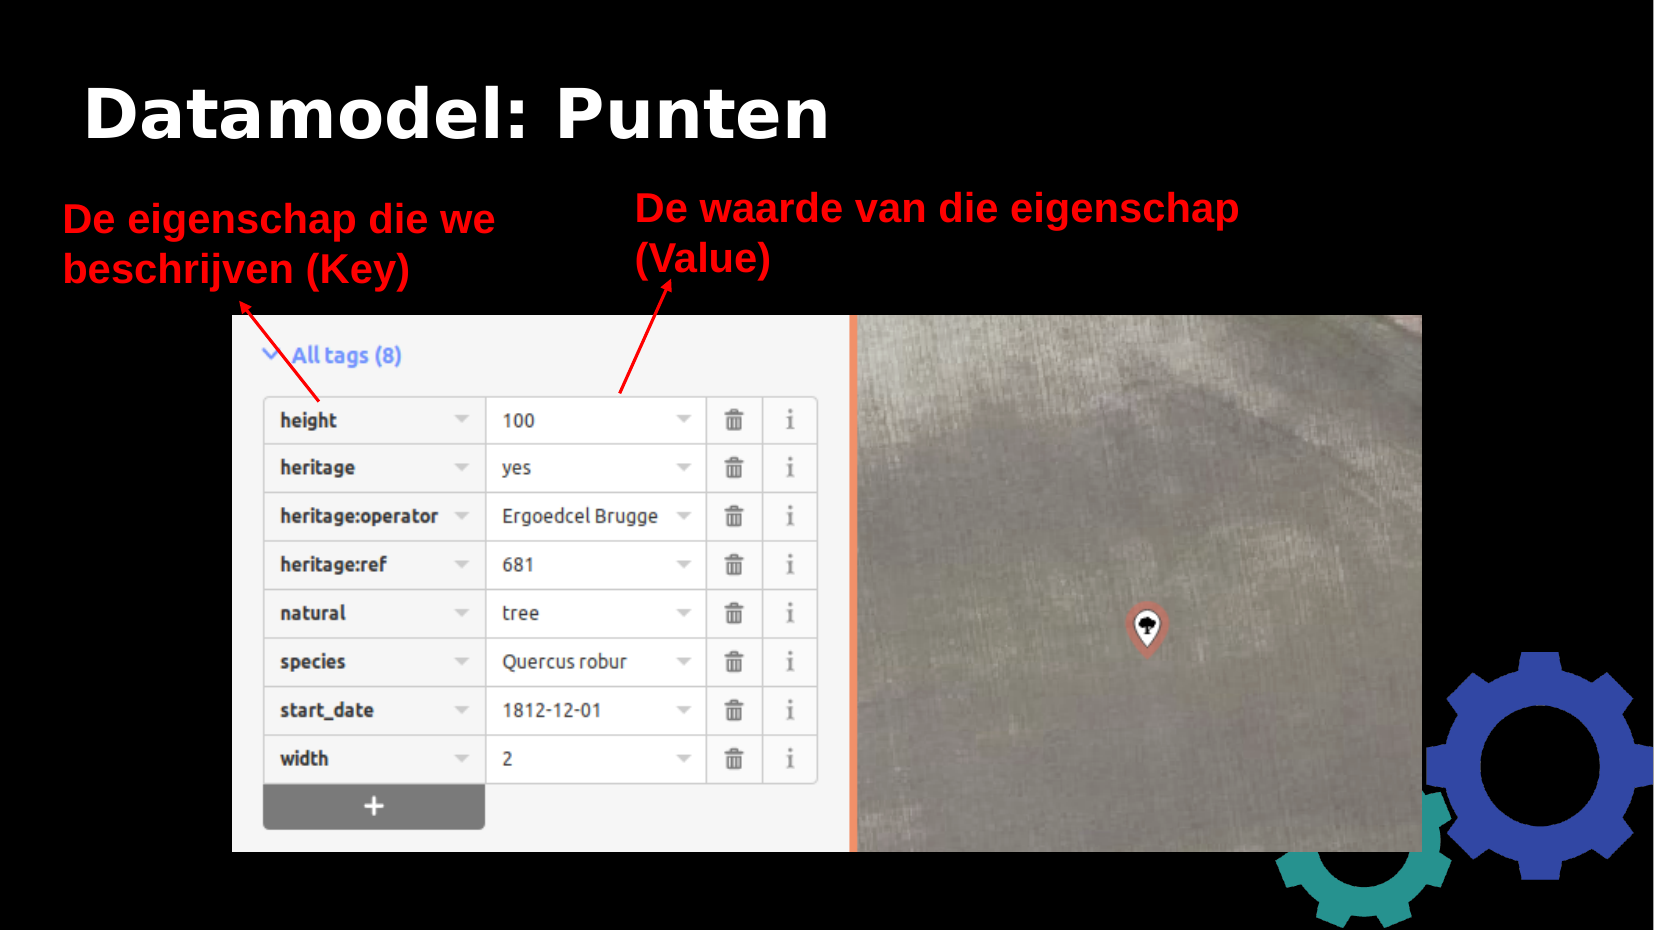

# Datamodel: Punten
De waarde van die eigenschap
(Value)
De eigenschap die we beschrijven (Key)